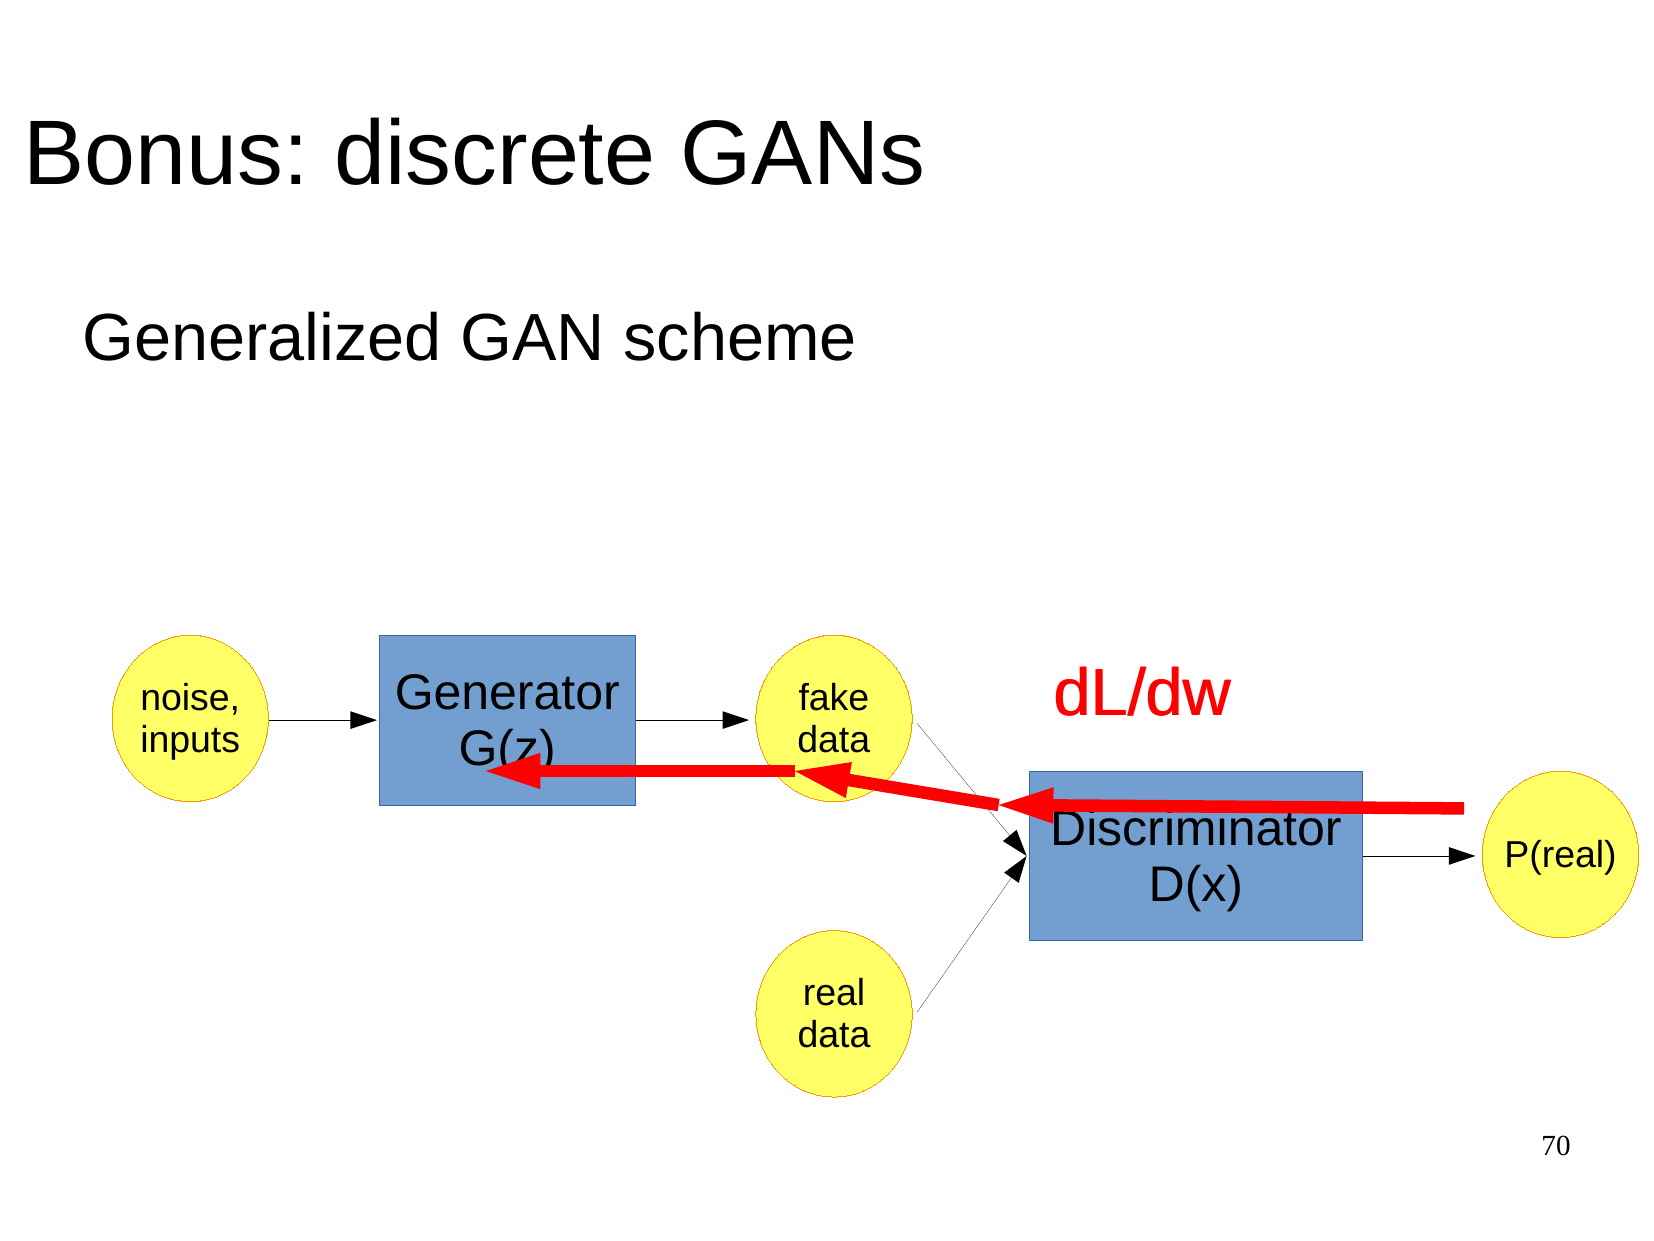

# Bonus: discrete GANs
Generalized GAN scheme
noise,
inputs
Generator
G(z)
fake
data
dL/dw
dL/dw
Discriminator
D(x)
P(real)
real
data
70